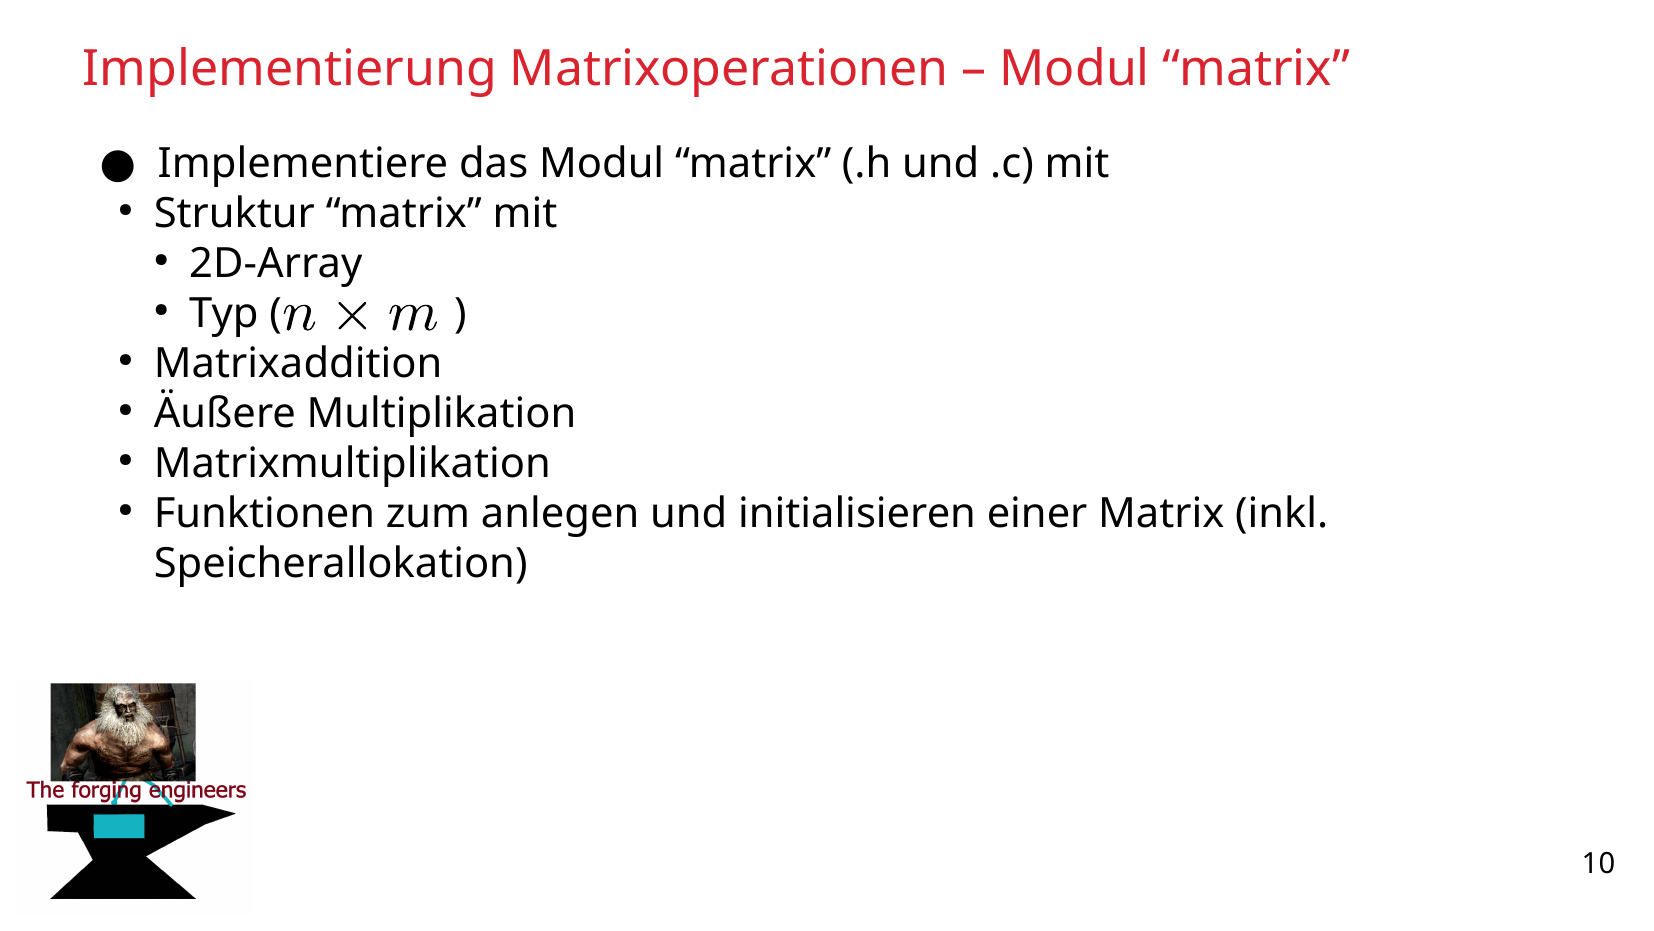

# Implementierung Matrixoperationen – Modul “matrix”
Implementiere das Modul “matrix” (.h und .c) mit
Struktur “matrix” mit
2D-Array
Typ ( )
Matrixaddition
Äußere Multiplikation
Matrixmultiplikation
Funktionen zum anlegen und initialisieren einer Matrix (inkl. Speicherallokation)